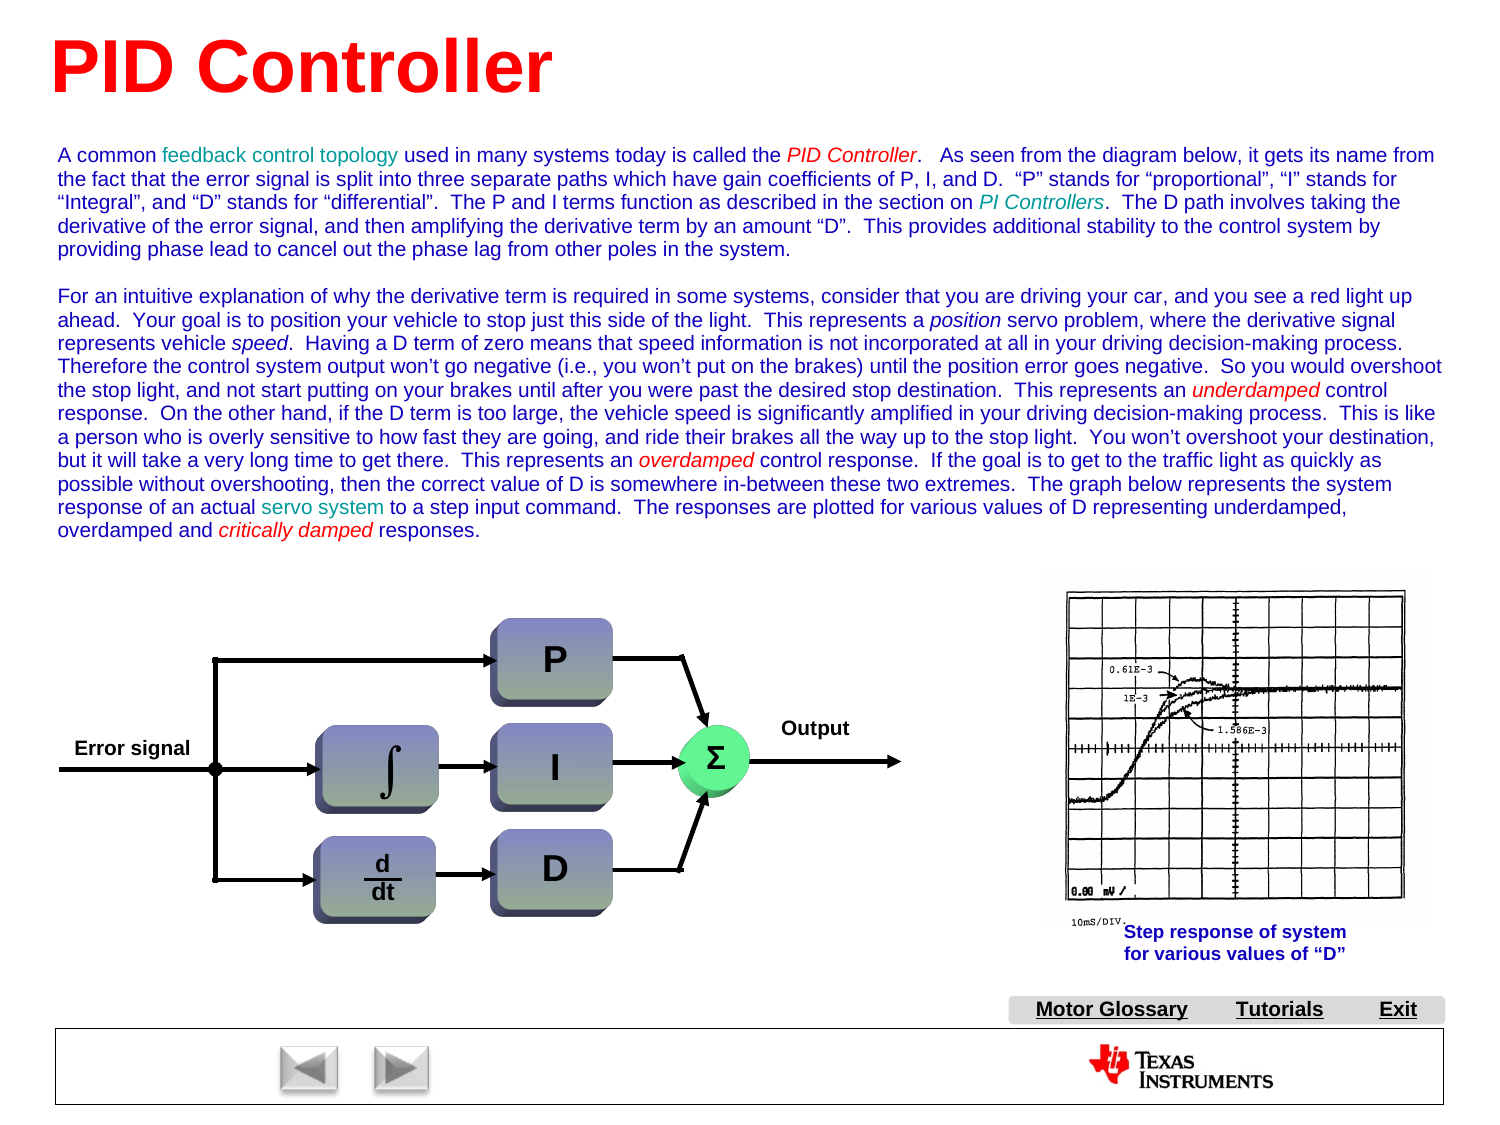

# PID Controller
A common feedback control topology used in many systems today is called the PID Controller. As seen from the diagram below, it gets its name from the fact that the error signal is split into three separate paths which have gain coefficients of P, I, and D. “P” stands for “proportional”, “I” stands for “Integral”, and “D” stands for “differential”. The P and I terms function as described in the section on PI Controllers. The D path involves taking the derivative of the error signal, and then amplifying the derivative term by an amount “D”. This provides additional stability to the control system by providing phase lead to cancel out the phase lag from other poles in the system.
For an intuitive explanation of why the derivative term is required in some systems, consider that you are driving your car, and you see a red light up ahead. Your goal is to position your vehicle to stop just this side of the light. This represents a position servo problem, where the derivative signal represents vehicle speed. Having a D term of zero means that speed information is not incorporated at all in your driving decision-making process. Therefore the control system output won’t go negative (i.e., you won’t put on the brakes) until the position error goes negative. So you would overshoot the stop light, and not start putting on your brakes until after you were past the desired stop destination. This represents an underdamped control response. On the other hand, if the D term is too large, the vehicle speed is significantly amplified in your driving decision-making process. This is like a person who is overly sensitive to how fast they are going, and ride their brakes all the way up to the stop light. You won’t overshoot your destination, but it will take a very long time to get there. This represents an overdamped control response. If the goal is to get to the traffic light as quickly as possible without overshooting, then the correct value of D is somewhere in-between these two extremes. The graph below represents the system response of an actual servo system to a step input command. The responses are plotted for various values of D representing underdamped, overdamped and critically damped responses.
P
Output
Error signal
Σ
I
D
d
dt
Step response of system
for various values of “D”